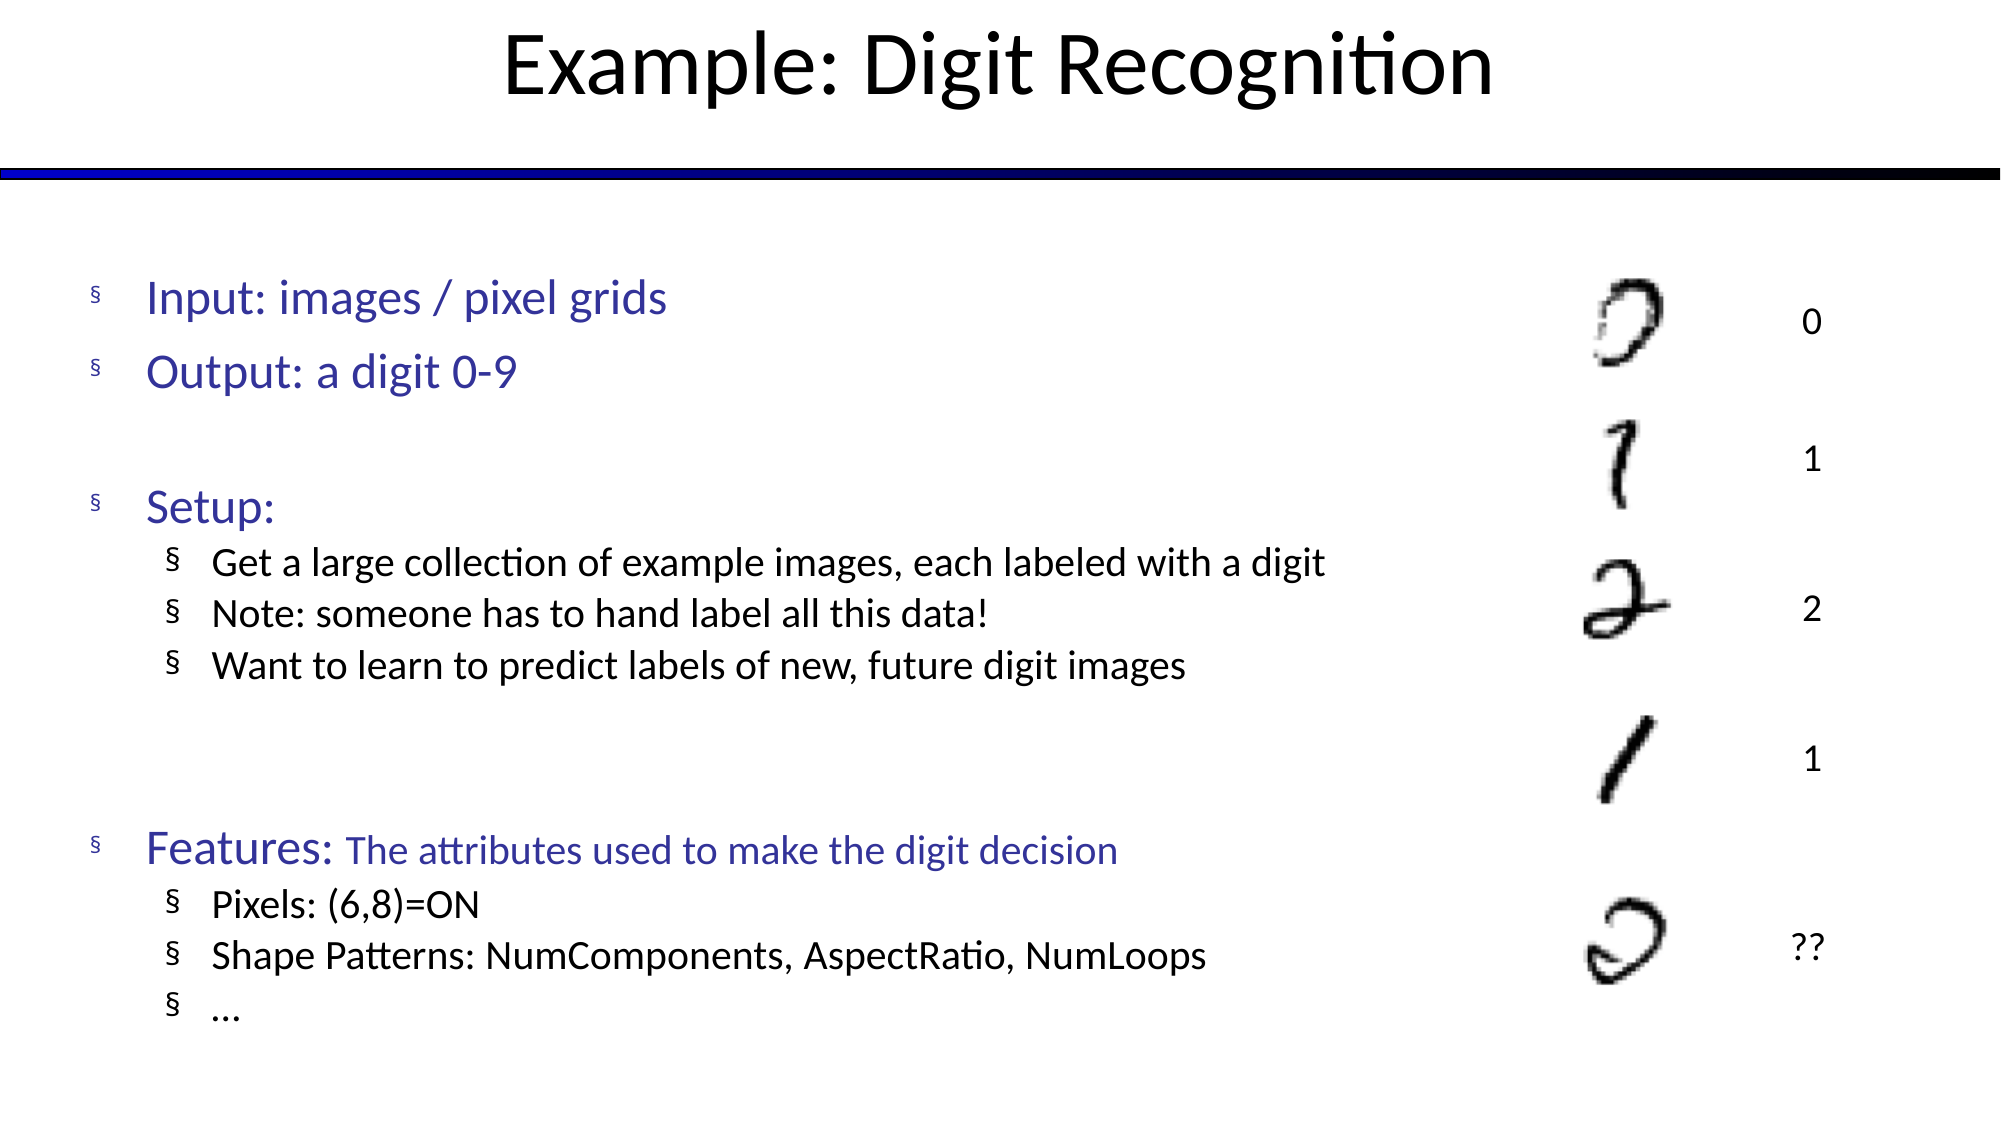

# Example: Digit Recognition
Input: images / pixel grids
Output: a digit 0-9
Setup:
Get a large collection of example images, each labeled with a digit
Note: someone has to hand label all this data!
Want to learn to predict labels of new, future digit images
Features: The attributes used to make the digit decision
Pixels: (6,8)=ON
Shape Patterns: NumComponents, AspectRatio, NumLoops
…
0
1
2
1
??